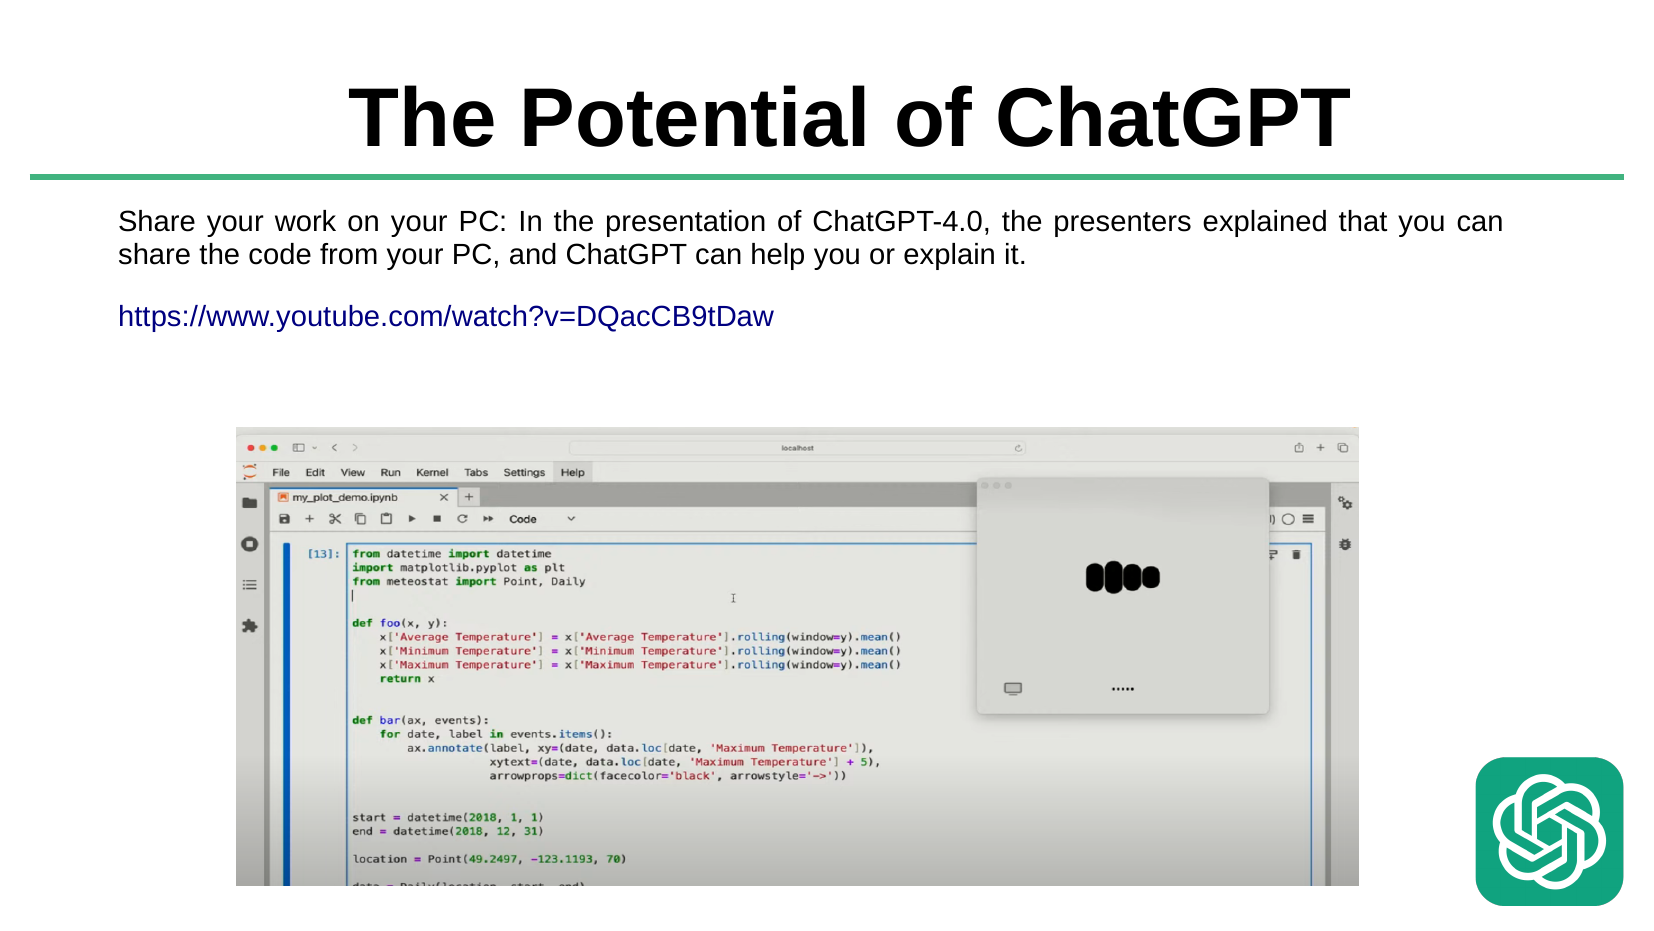

# The Potential of ChatGPT
Share your work on your PC: In the presentation of ChatGPT-4.0, the presenters explained that you can share the code from your PC, and ChatGPT can help you or explain it.
https://www.youtube.com/watch?v=DQacCB9tDaw